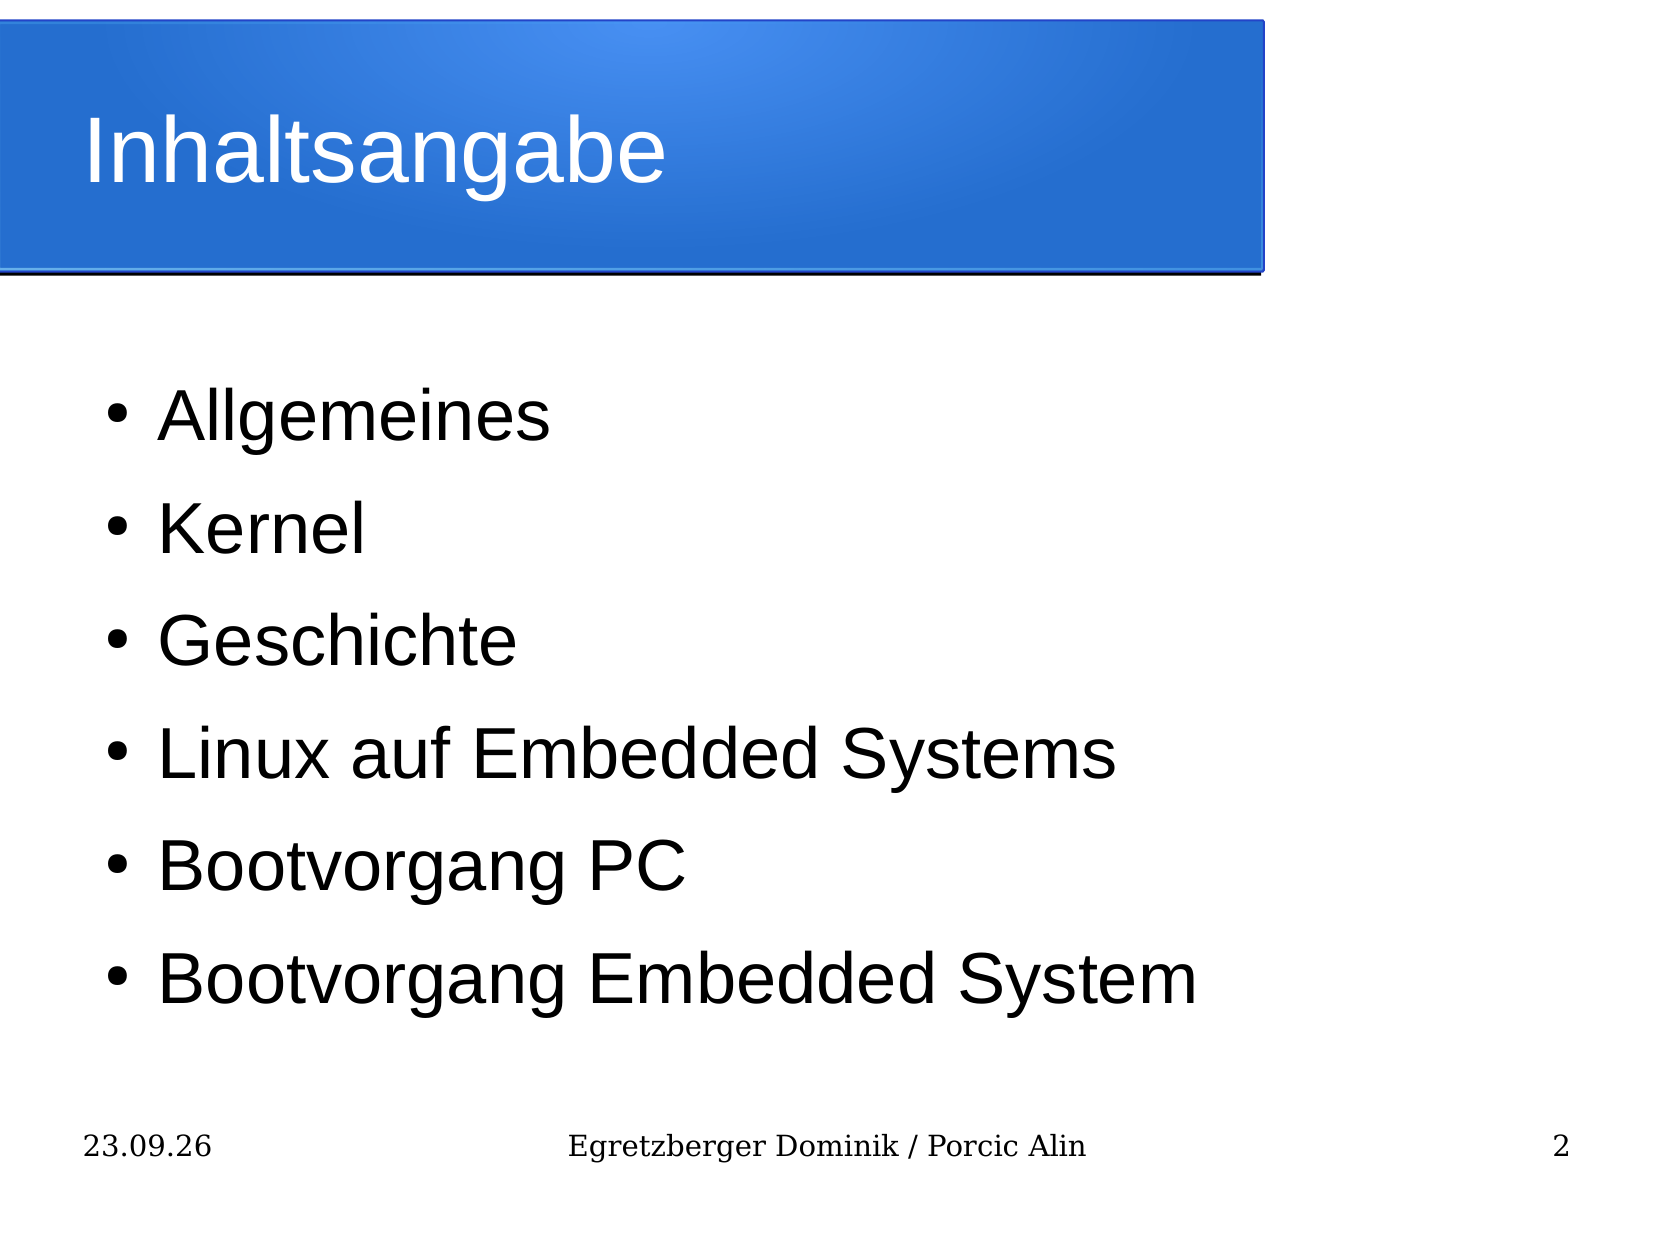

# Inhaltsangabe
Allgemeines
Kernel
Geschichte
Linux auf Embedded Systems
Bootvorgang PC
Bootvorgang Embedded System
Egretzberger Dominik / Porcic Alin
2